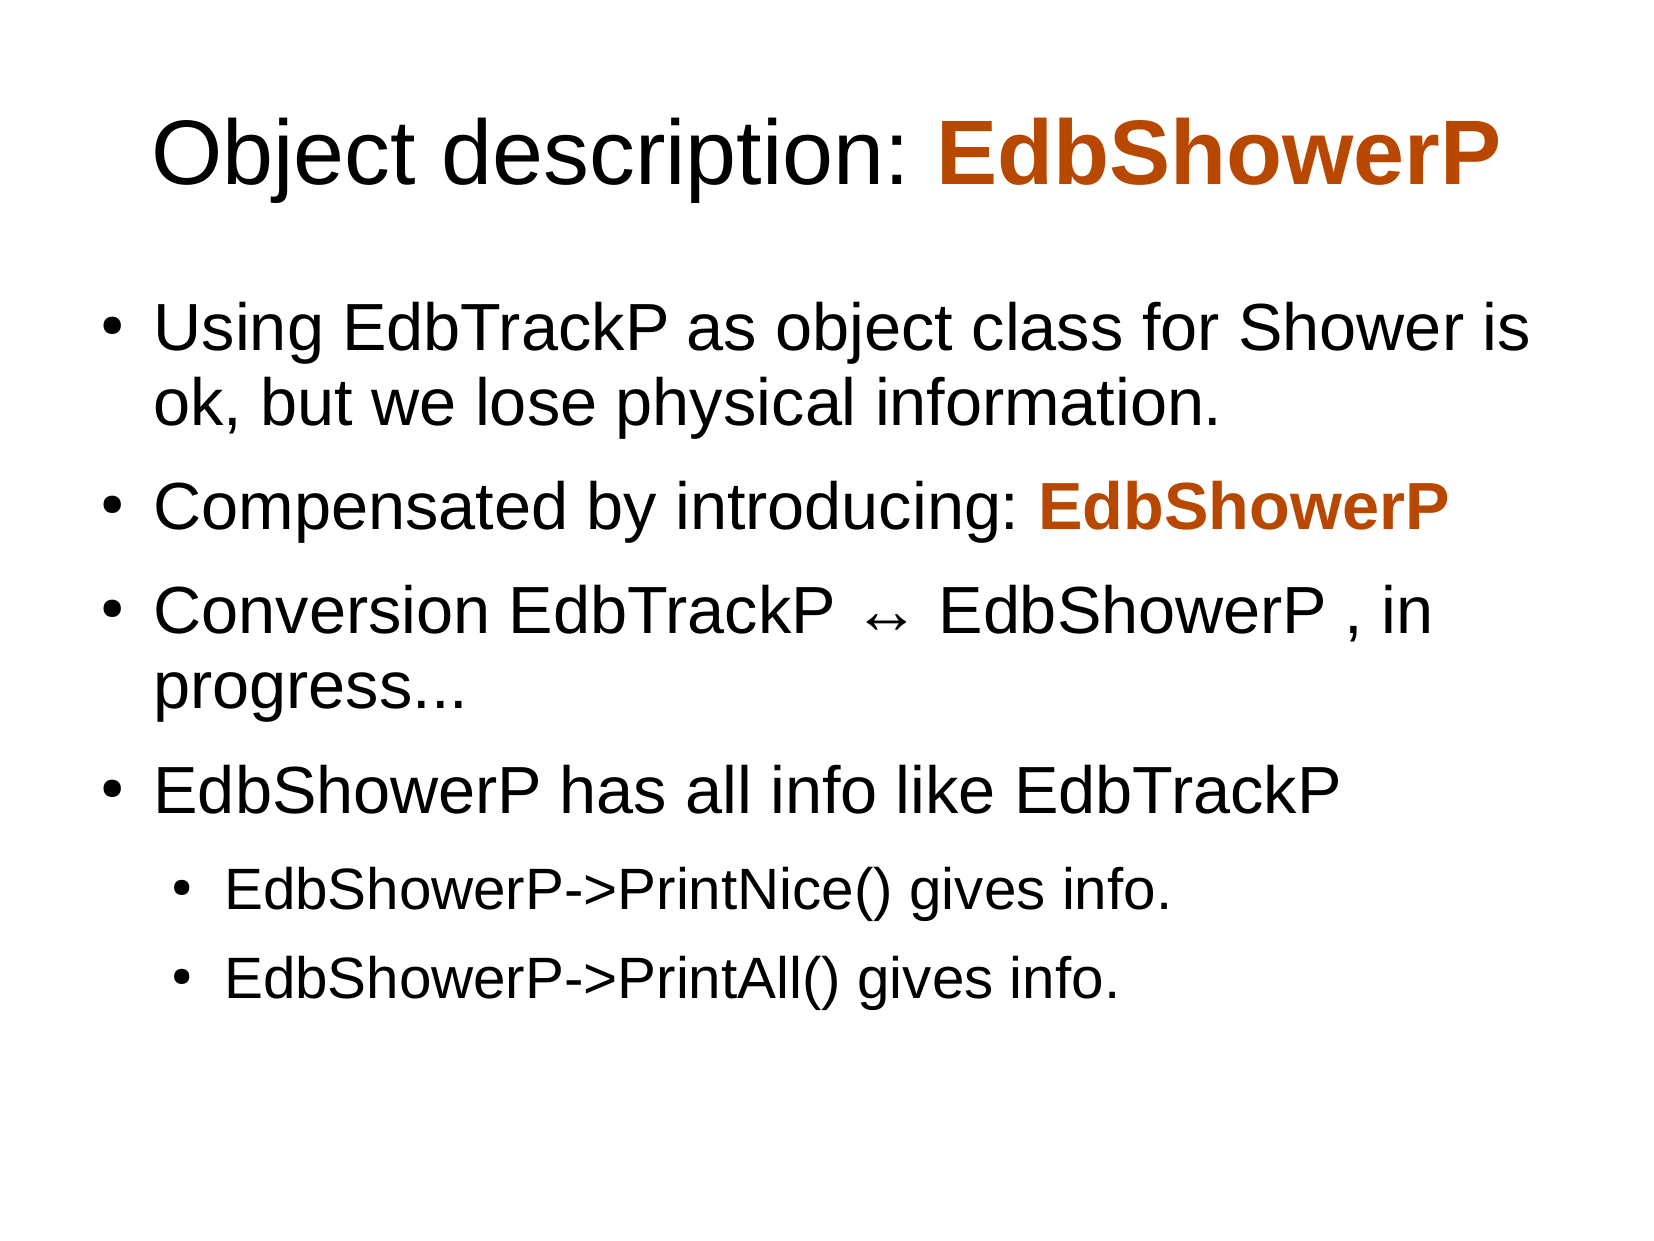

# Object description: EdbShowerP
Using EdbTrackP as object class for Shower is ok, but we lose physical information.
Compensated by introducing: EdbShowerP
Conversion EdbTrackP ↔ EdbShowerP , in progress...
EdbShowerP has all info like EdbTrackP
EdbShowerP->PrintNice() gives info.
EdbShowerP->PrintAll() gives info.